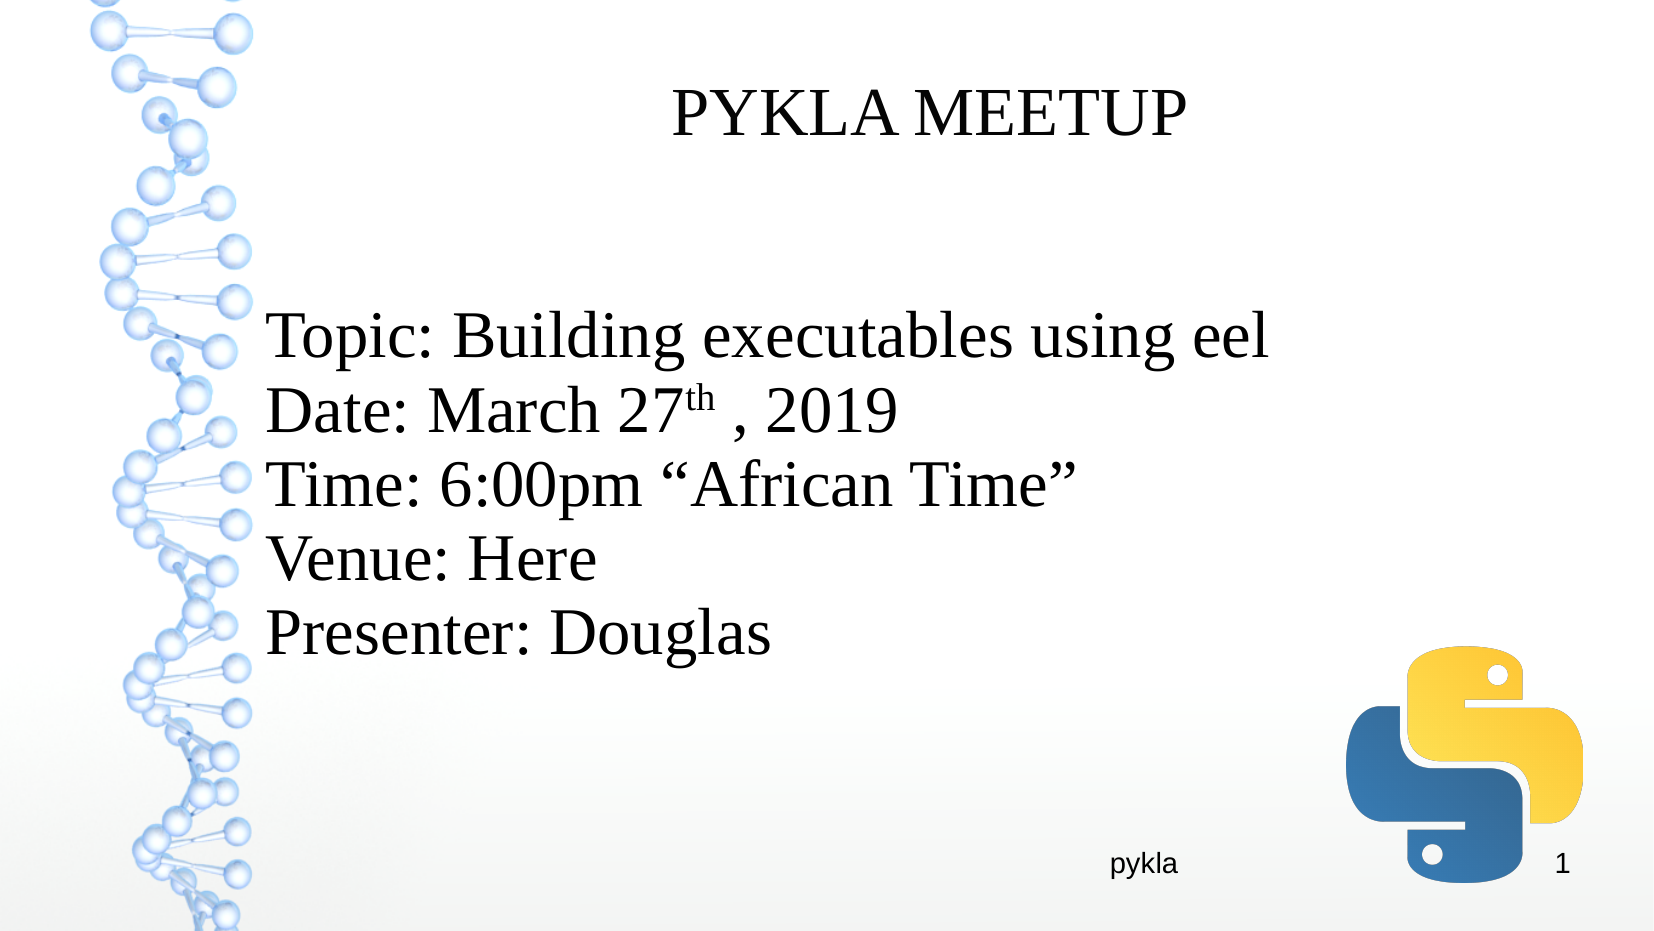

# PYKLA MEETUP
Topic: Building executables using eel
Date: March 27th , 2019
Time: 6:00pm “African Time”
Venue: Here
Presenter: Douglas
1